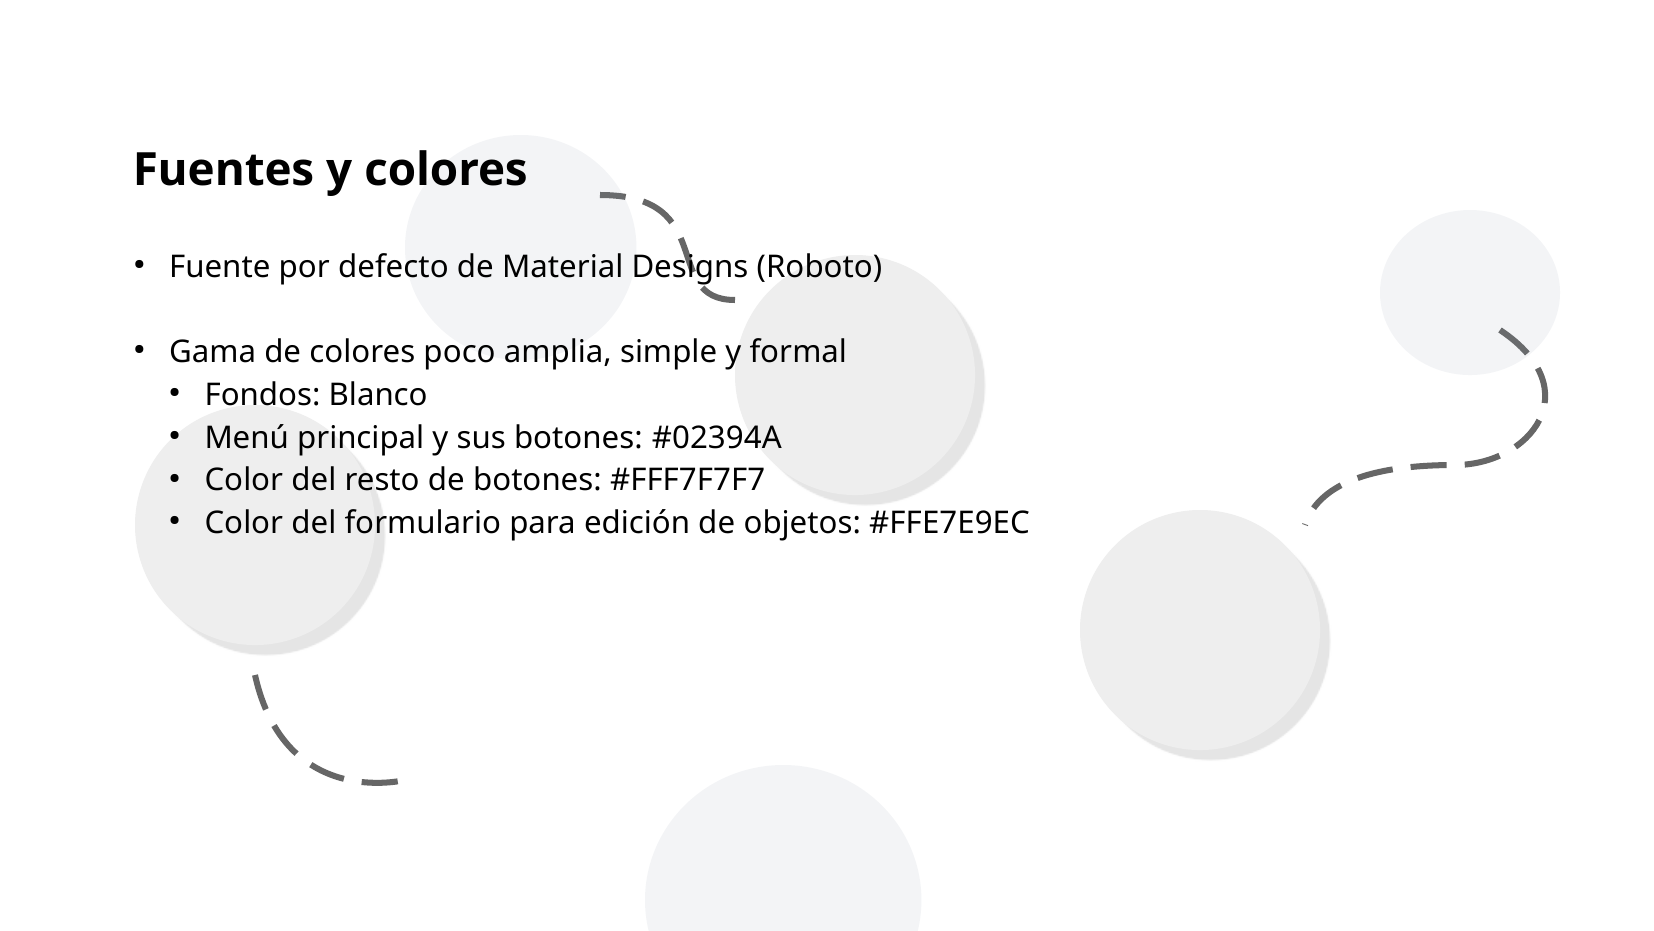

Fuentes y colores
Fuente por defecto de Material Designs (Roboto)
Gama de colores poco amplia, simple y formal
Fondos: Blanco
Menú principal y sus botones: #02394A
Color del resto de botones: #FFF7F7F7
Color del formulario para edición de objetos: #FFE7E9EC